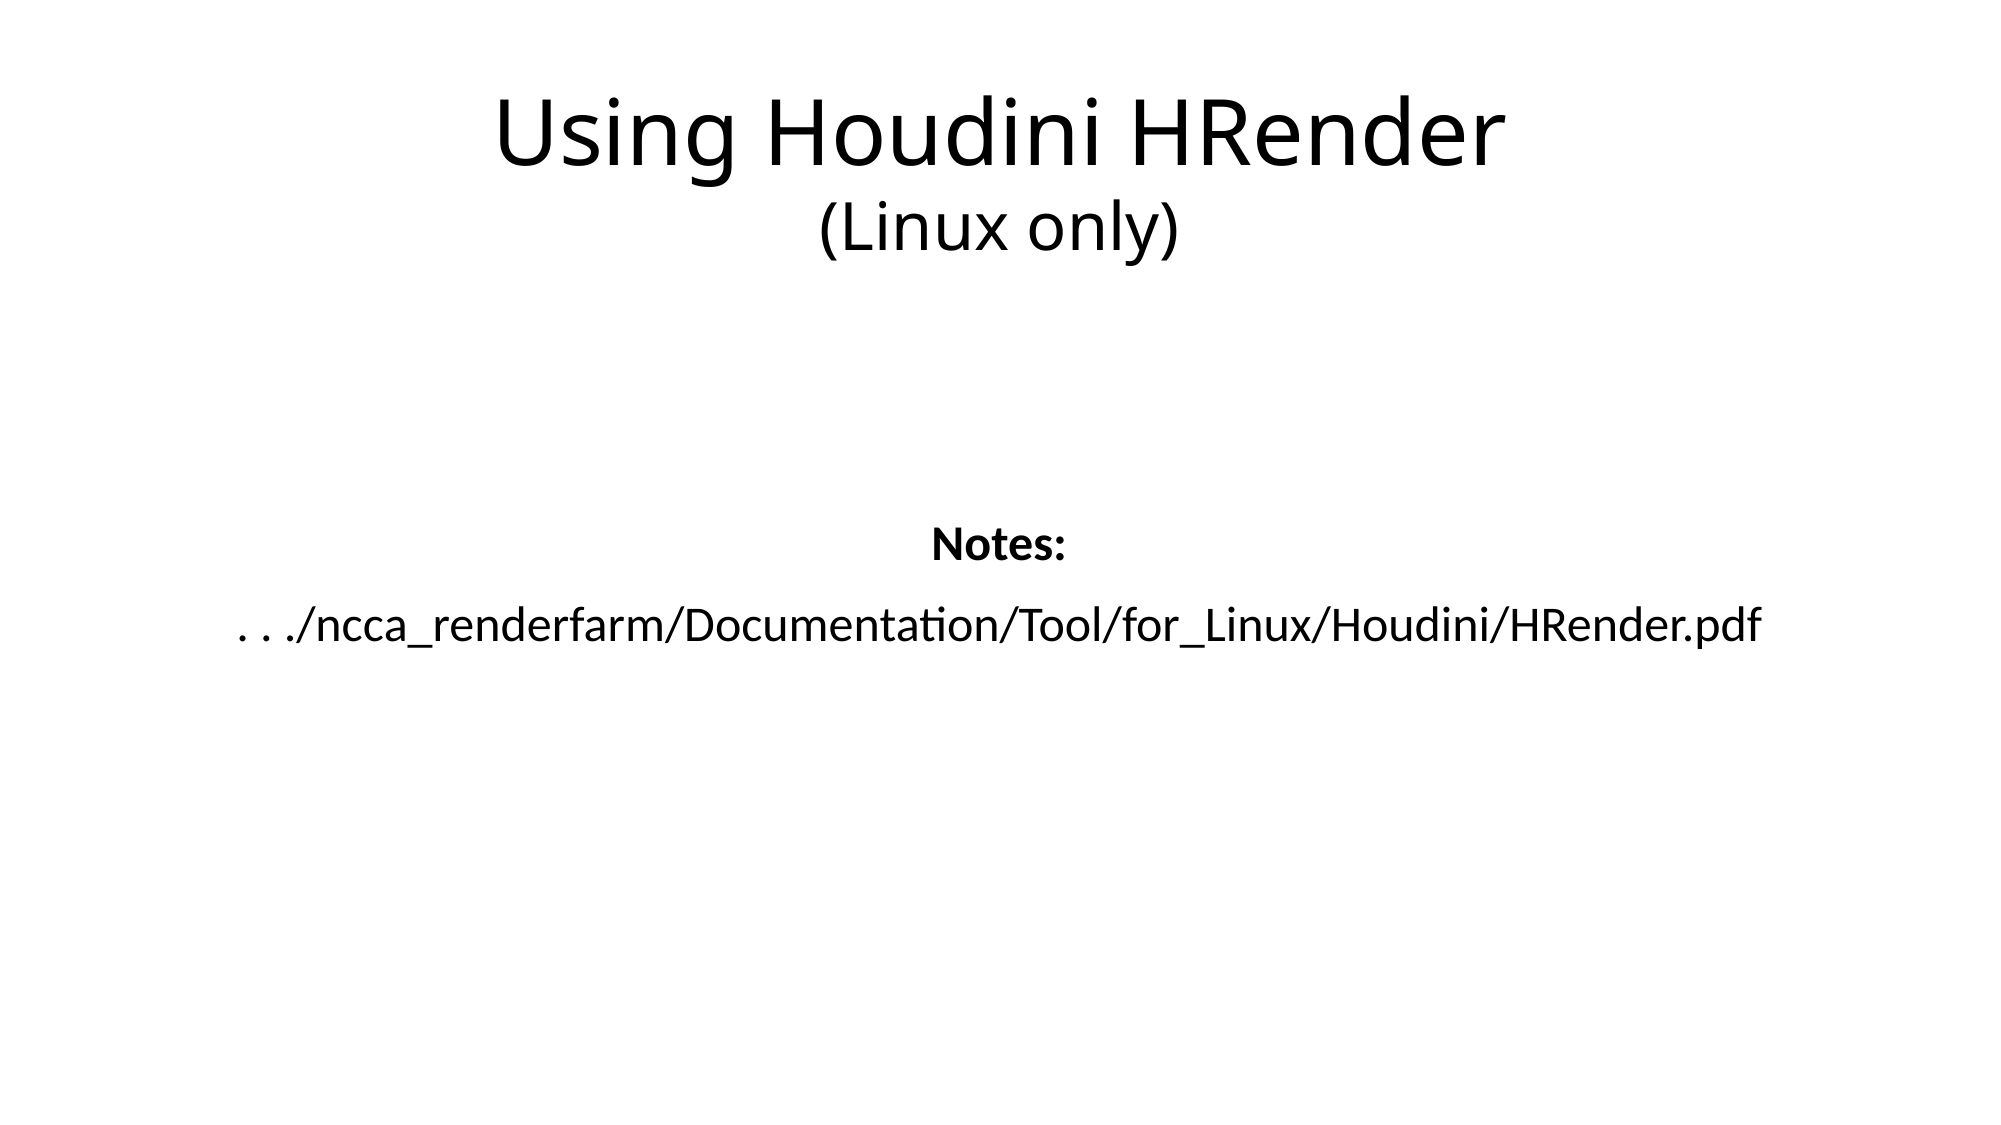

Using Houdini HRender
(Linux only)
Notes:
. . ./ncca_renderfarm/Documentation/Tool/for_Linux/Houdini/HRender.pdf